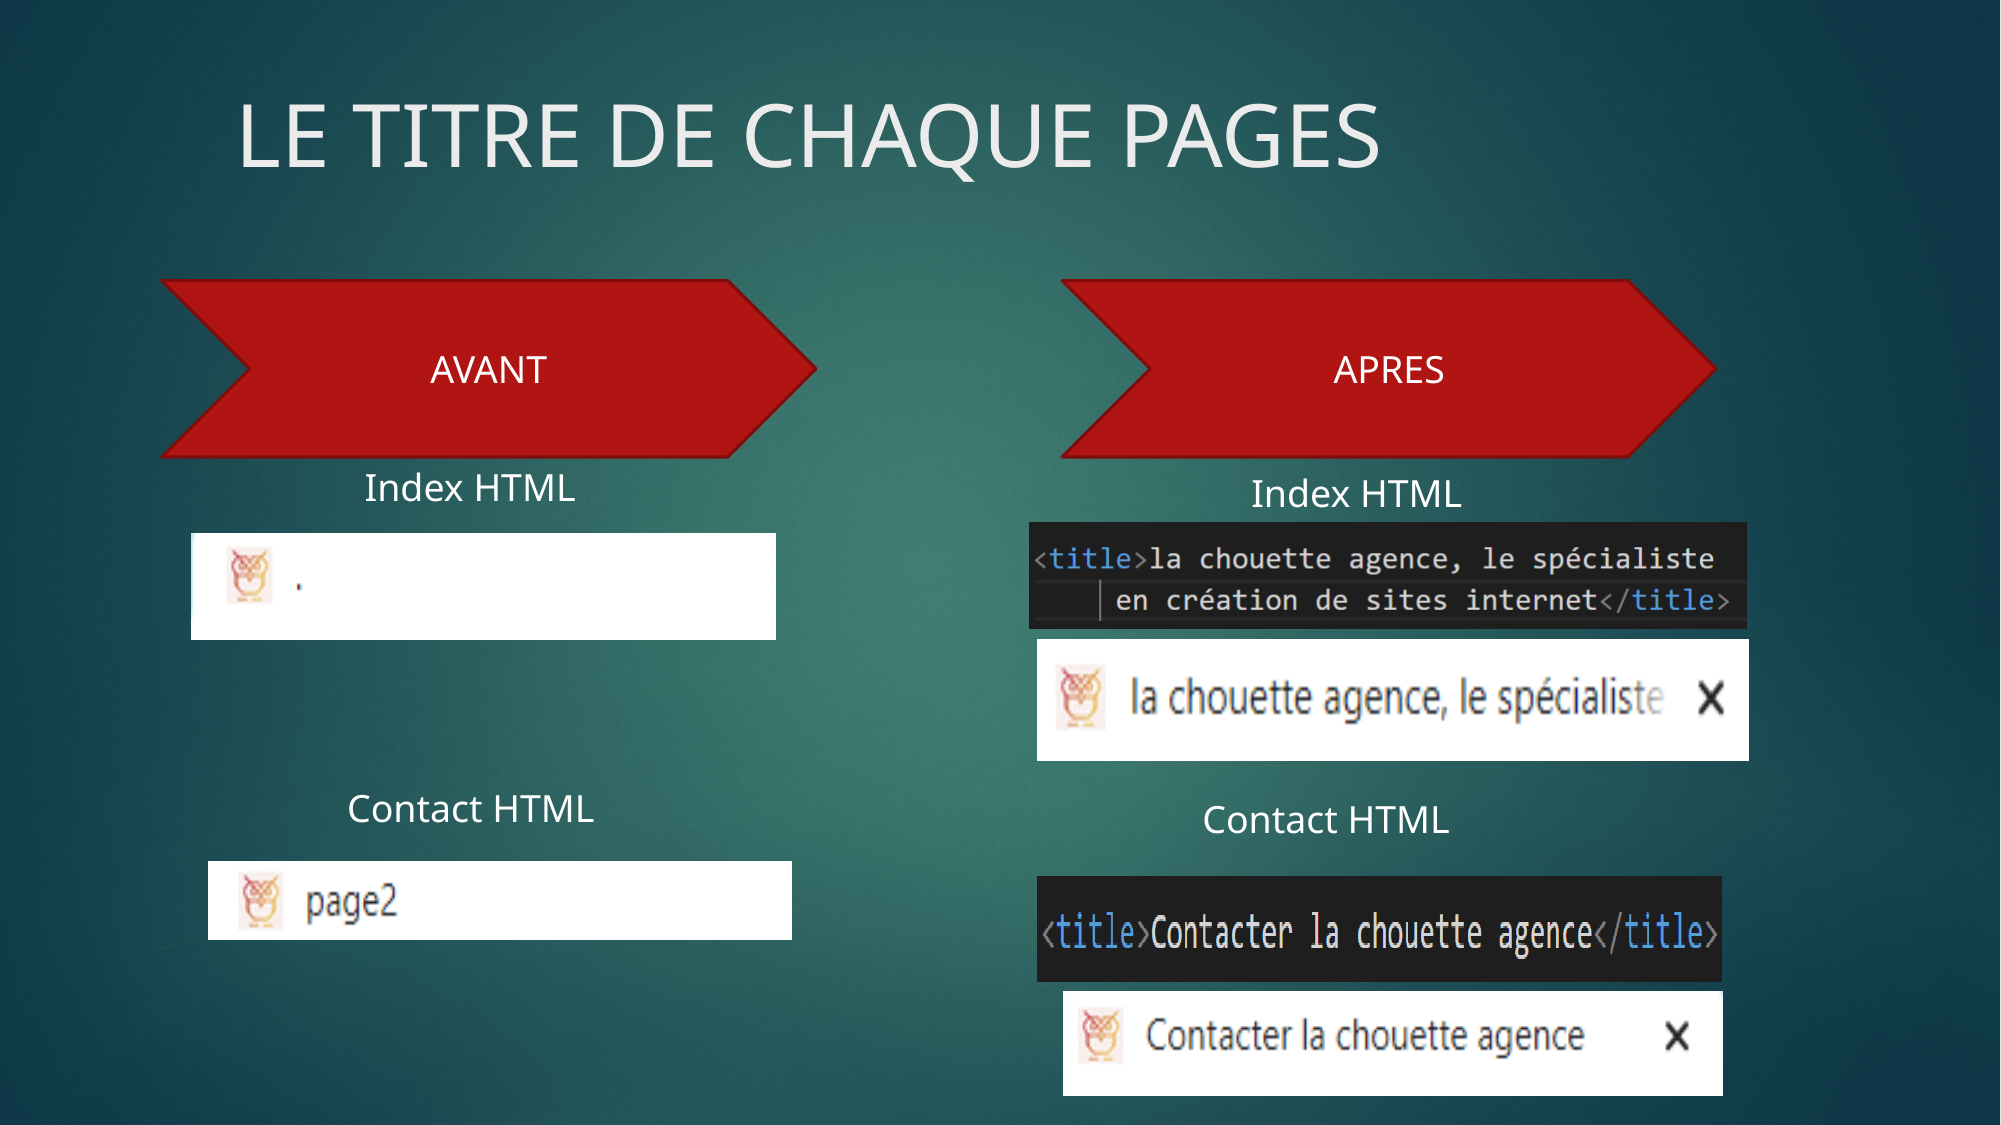

# LE TITRE DE CHAQUE PAGES
AVANT
APRES
       Index HTML
         Index HTML
      Contact HTML
    Contact HTML